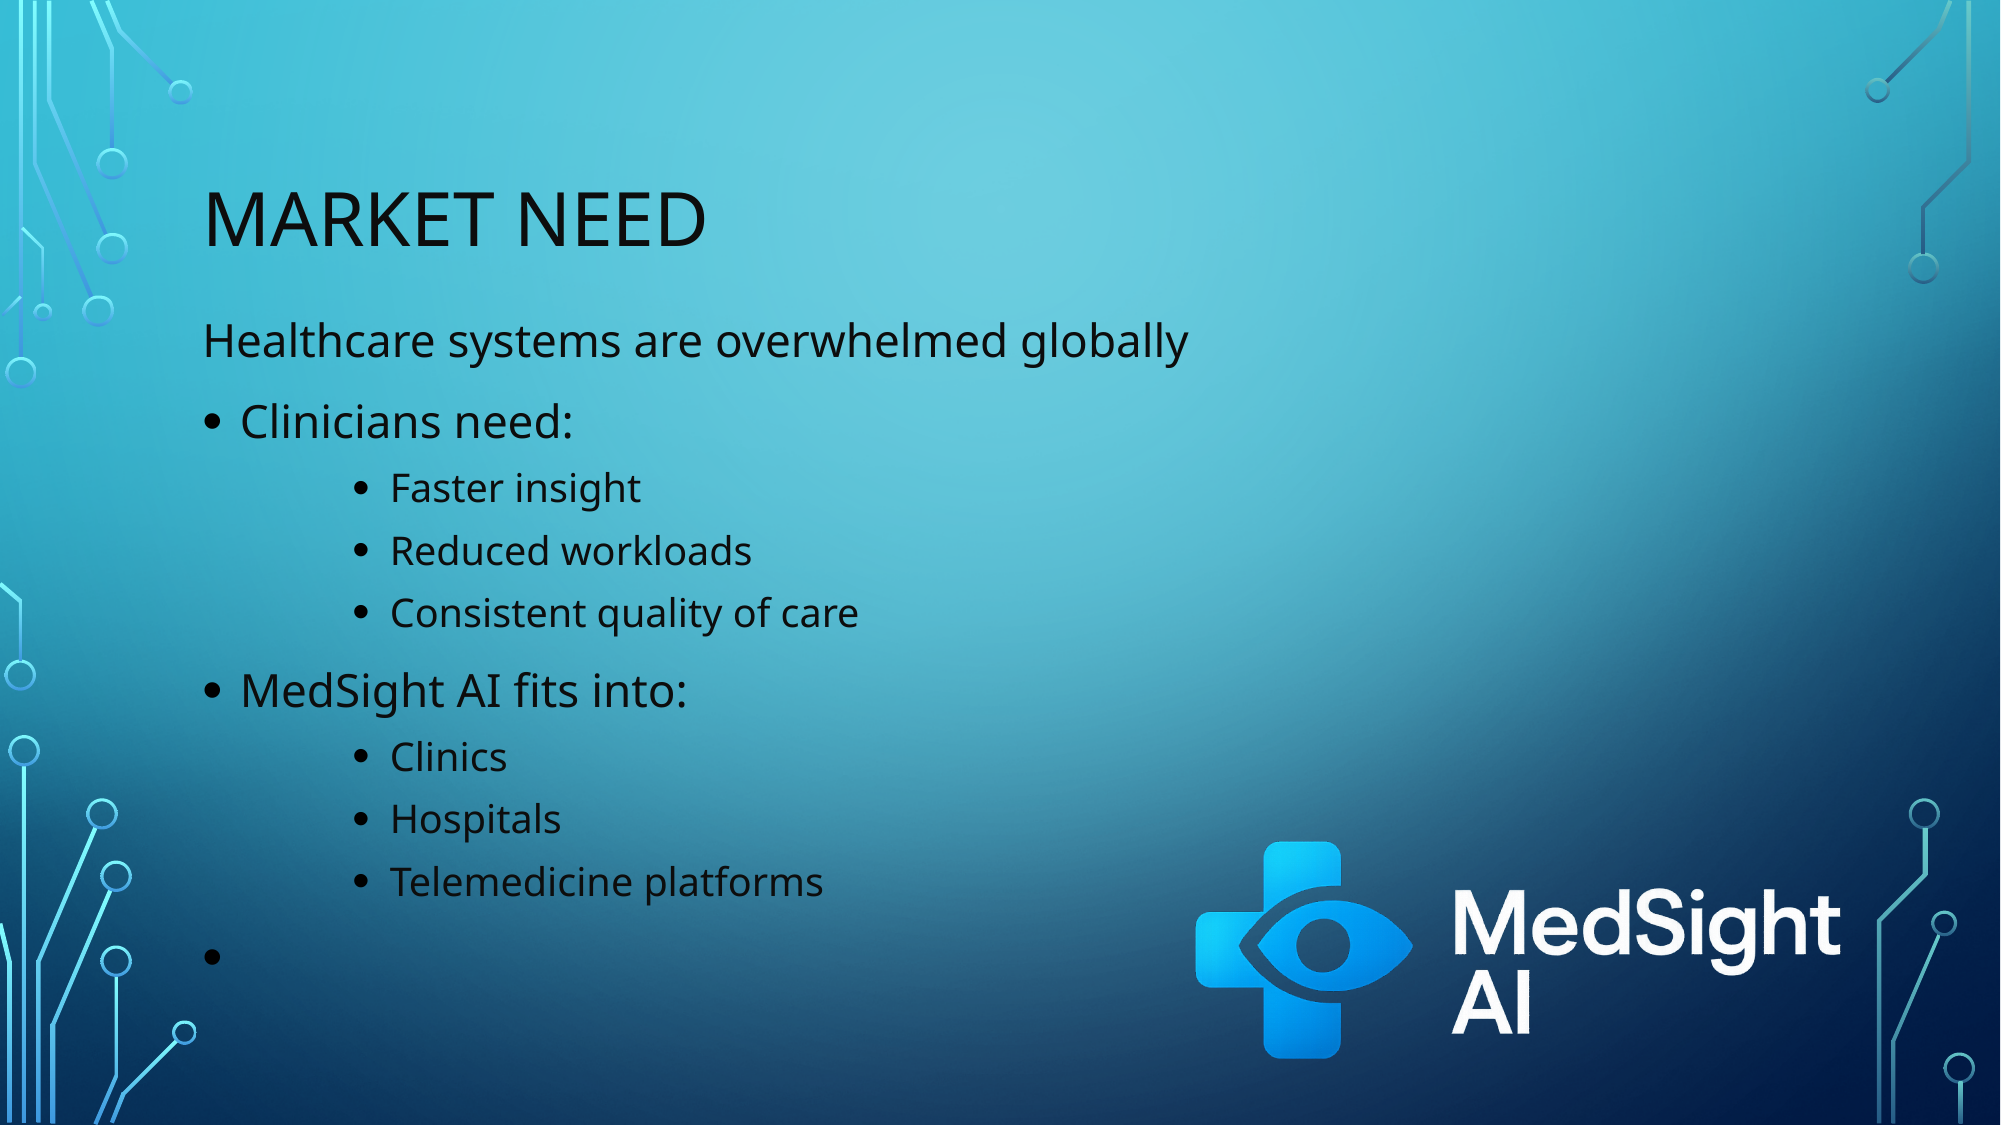

# Market Need
Healthcare systems are overwhelmed globally
Clinicians need:
Faster insight
Reduced workloads
Consistent quality of care
MedSight AI fits into:
Clinics
Hospitals
Telemedicine platforms